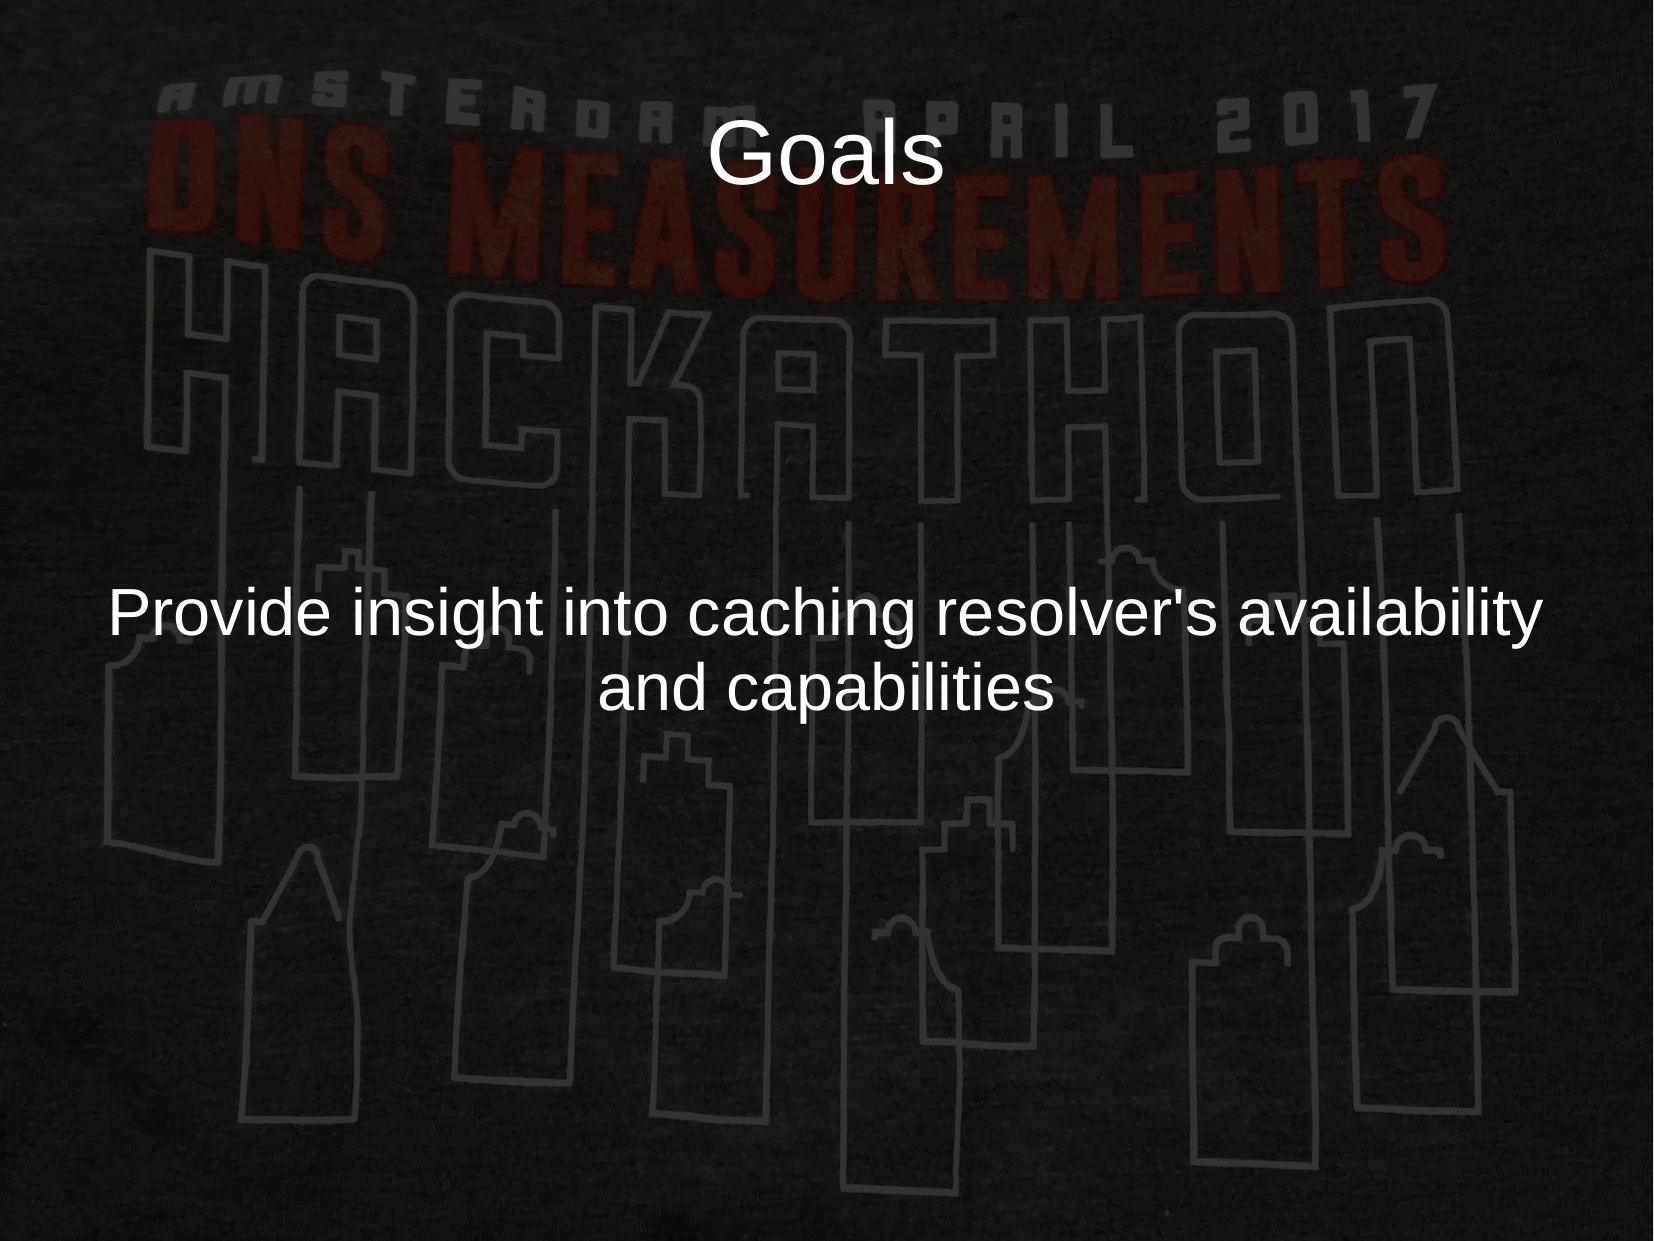

# Goals
Provide insight into caching resolver's availability and capabilities